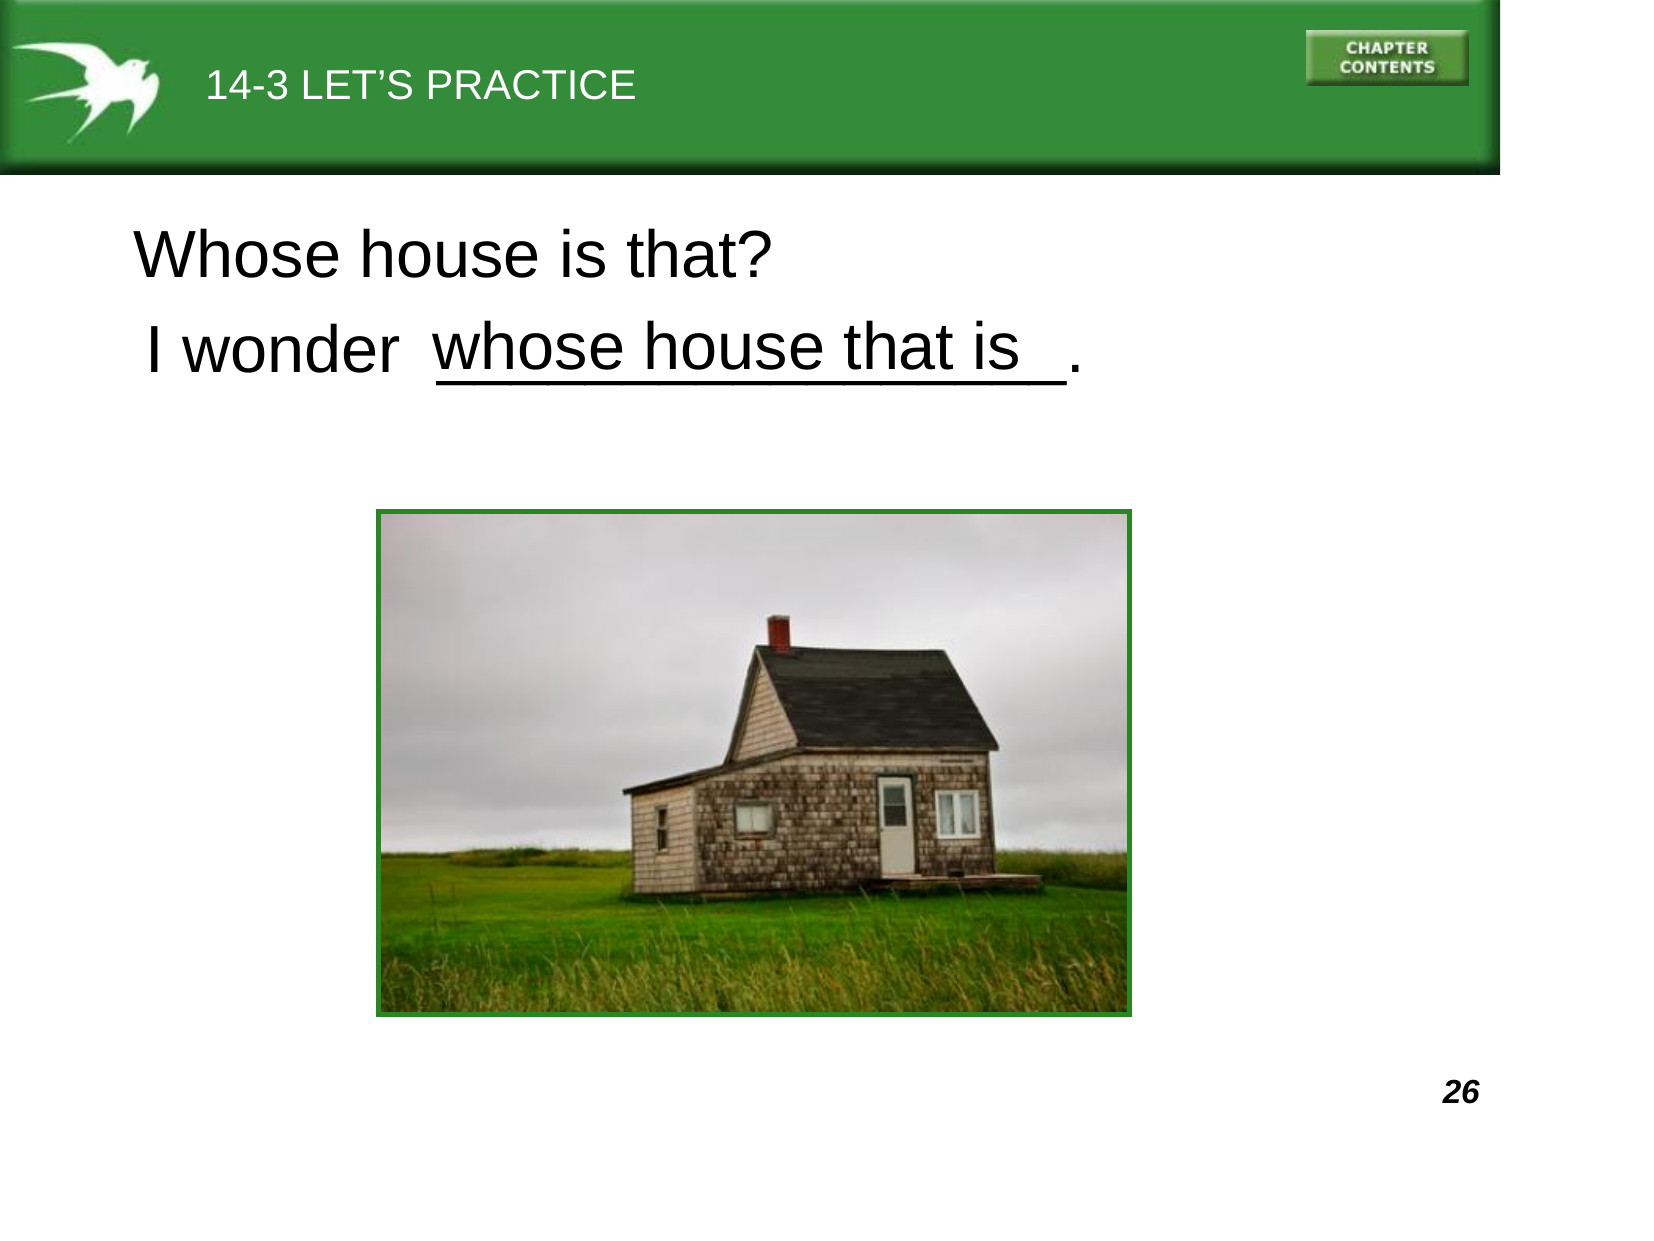

14-3 LET’S PRACTICE
Whose house is that?
whose house that is
I wonder _________________.